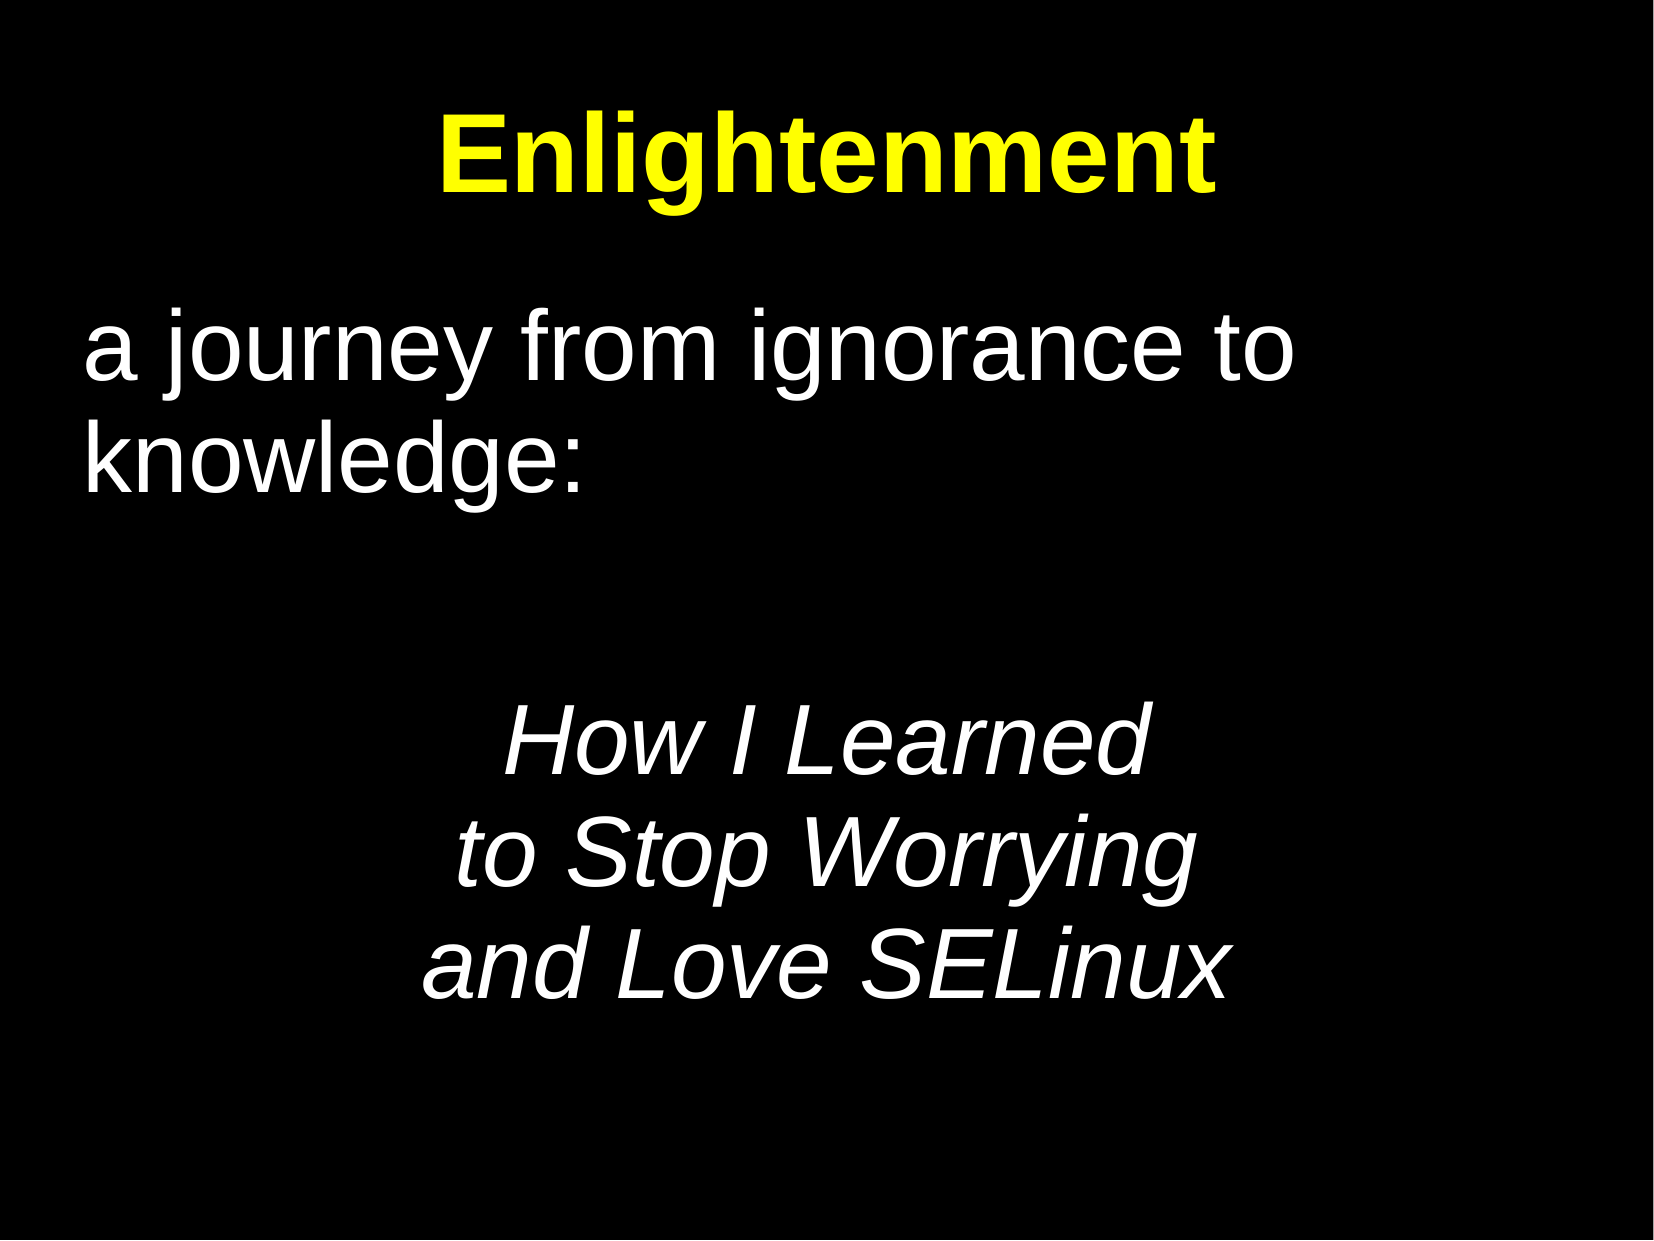

# Enlightenment
a journey from ignorance to knowledge:
How I Learned
to Stop Worrying
and Love SELinux